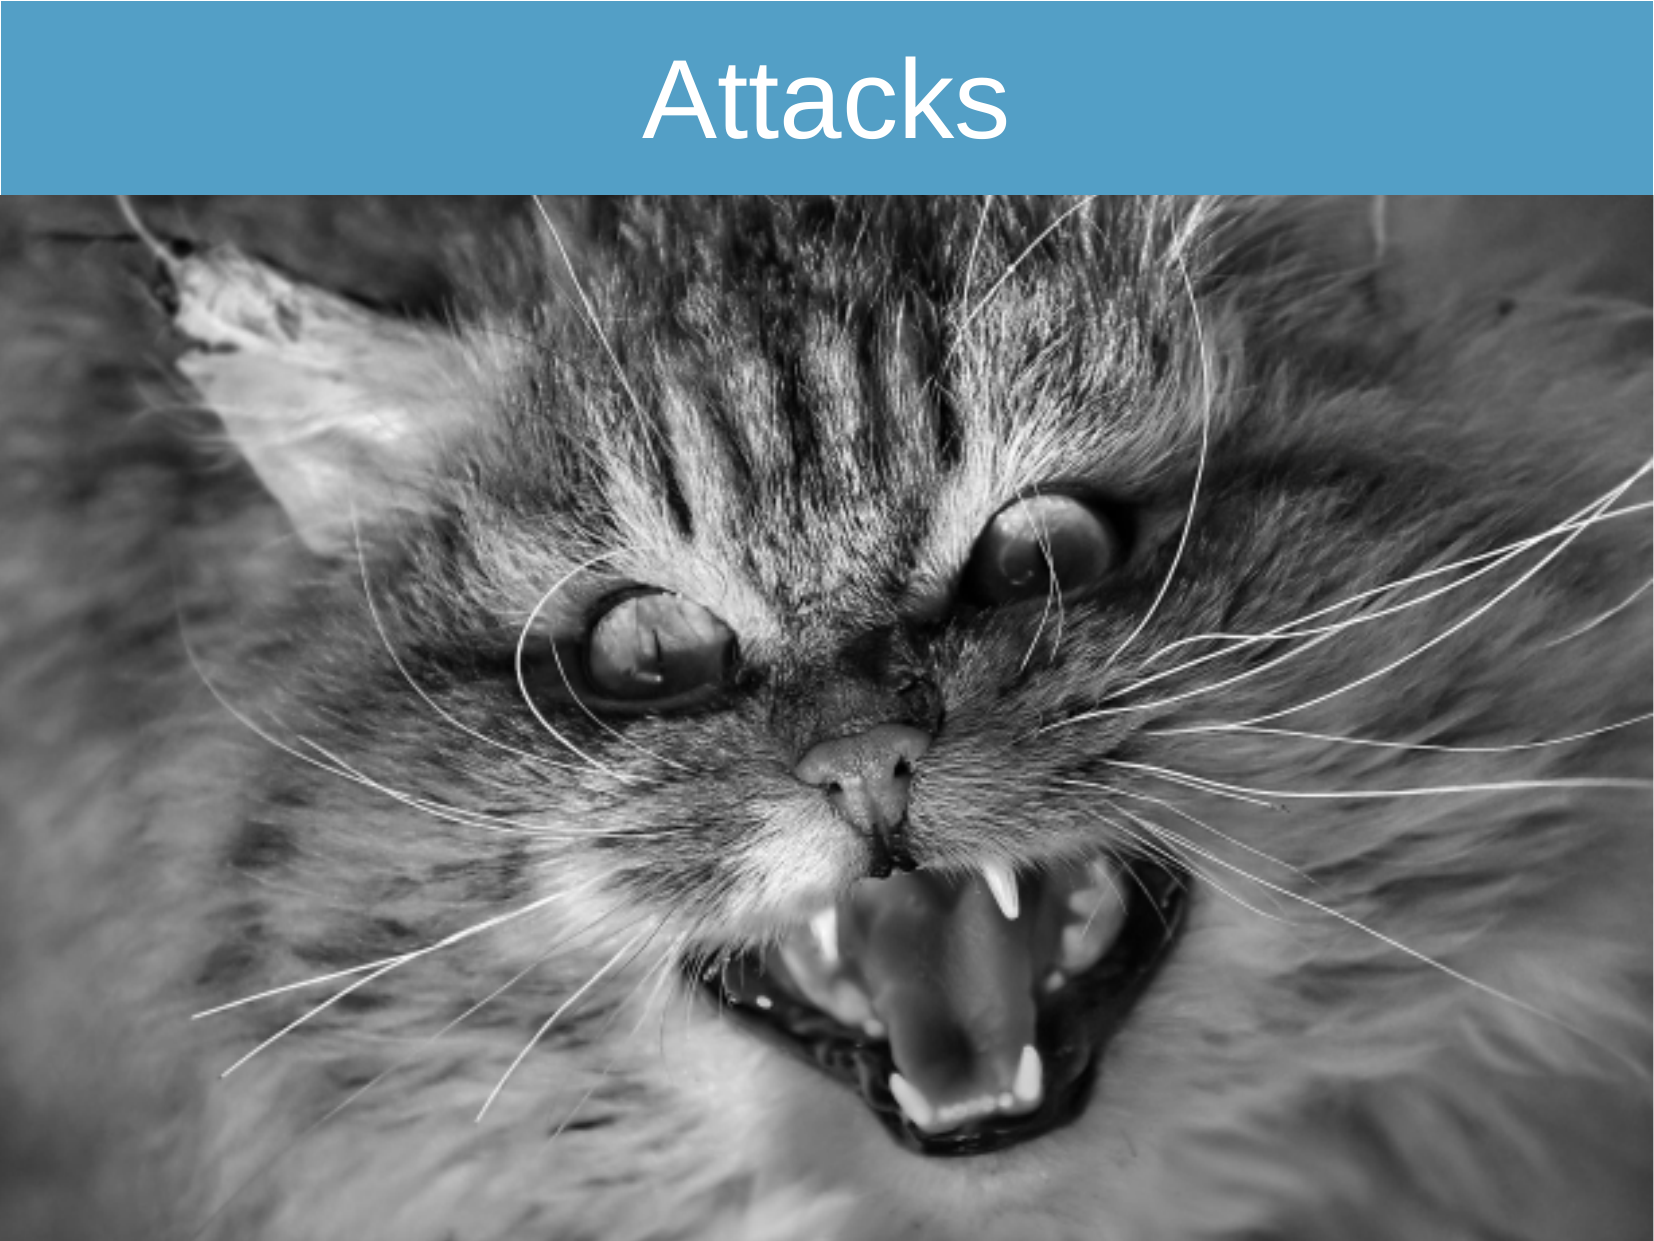

Attacks
# Presented by Edoardo Lenzi 1 / 20